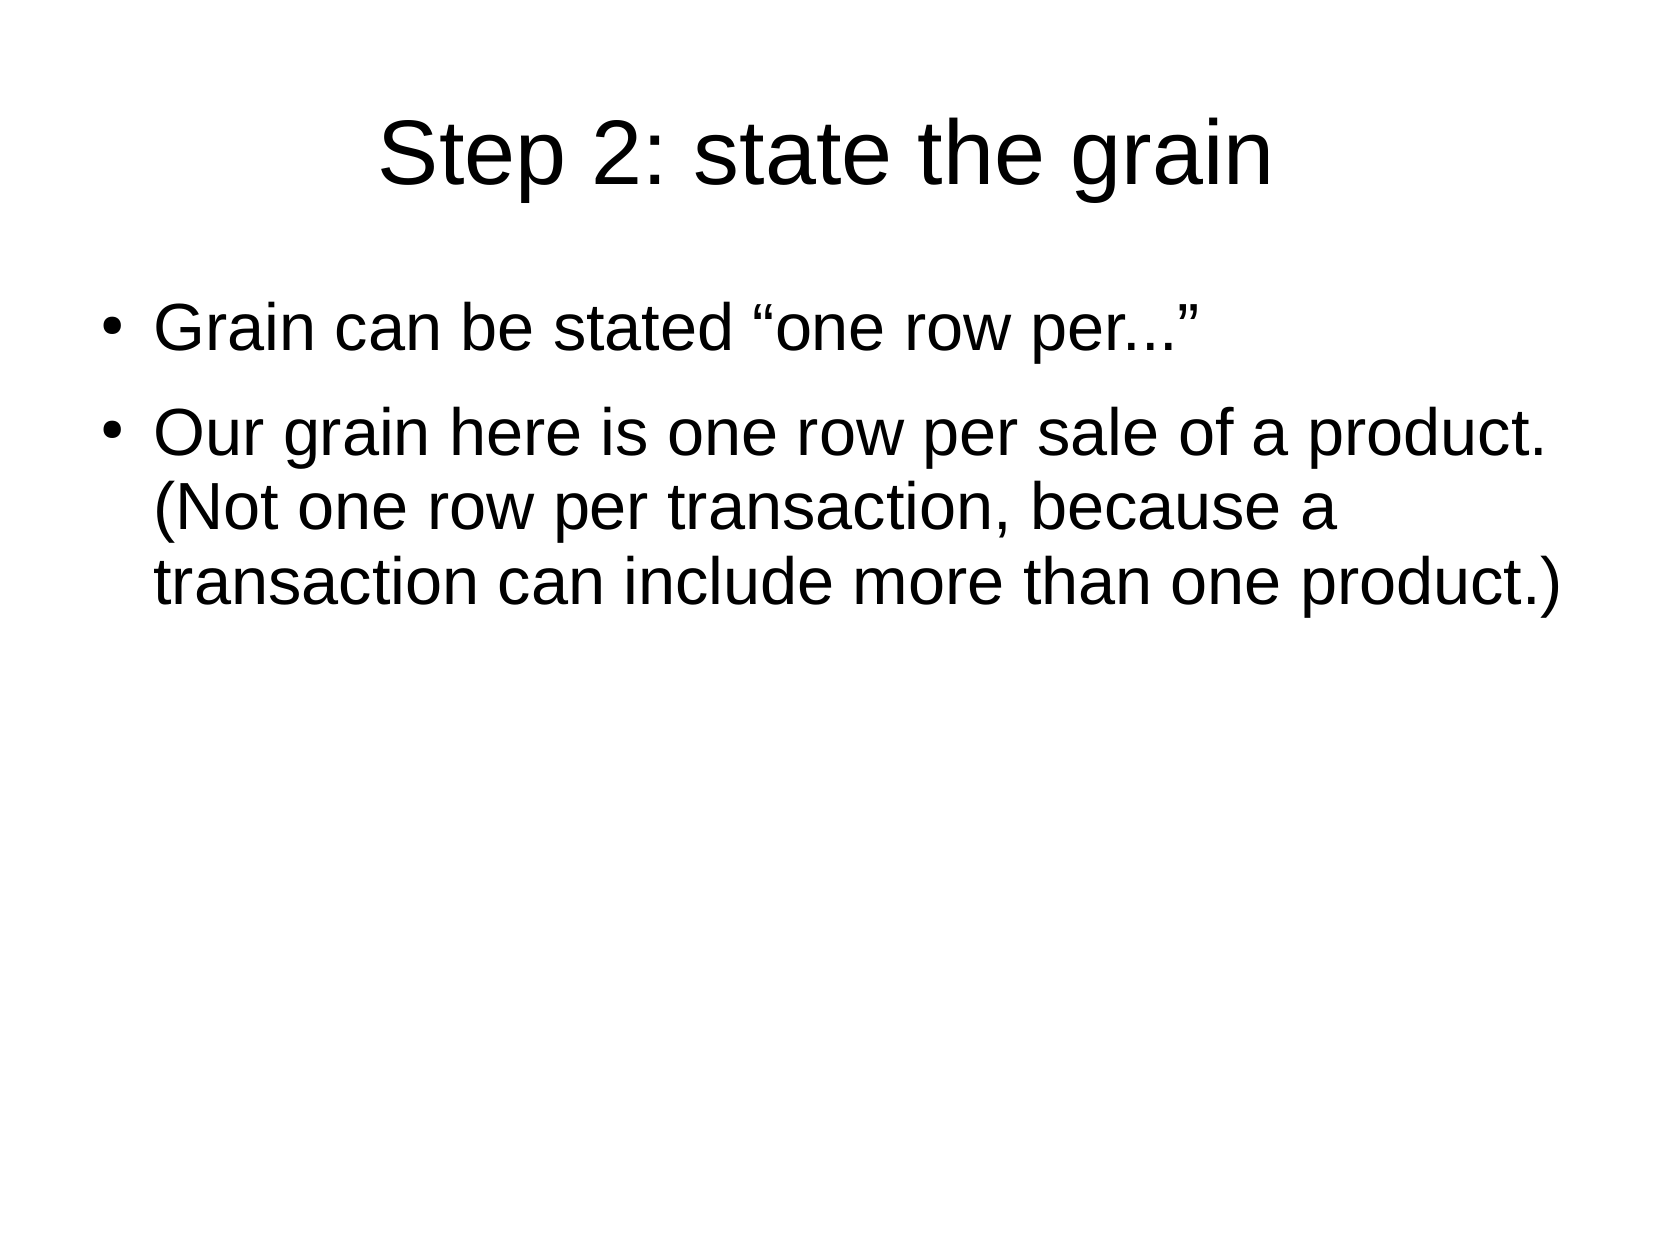

# Step 2: state the grain
Grain can be stated “one row per...”
Our grain here is one row per sale of a product. (Not one row per transaction, because a transaction can include more than one product.)